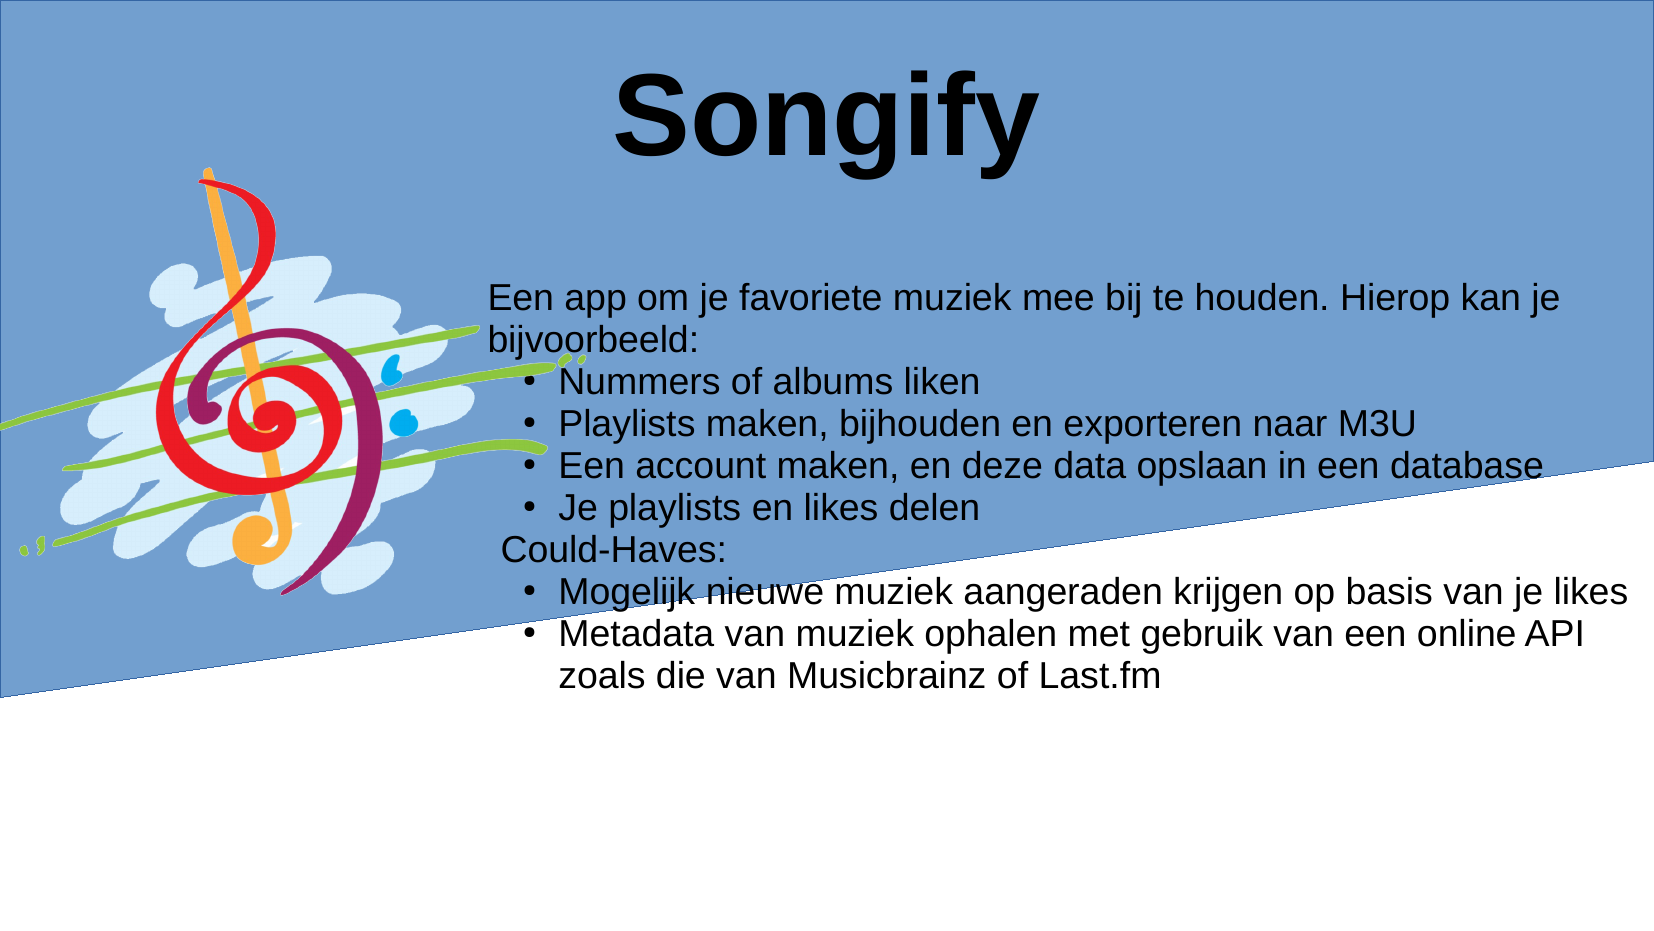

# Songify
Een app om je favoriete muziek mee bij te houden. Hierop kan je bijvoorbeeld:
Nummers of albums liken
Playlists maken, bijhouden en exporteren naar M3U
Een account maken, en deze data opslaan in een database
Je playlists en likes delen
Could-Haves:
Mogelijk nieuwe muziek aangeraden krijgen op basis van je likes
Metadata van muziek ophalen met gebruik van een online API zoals die van Musicbrainz of Last.fm